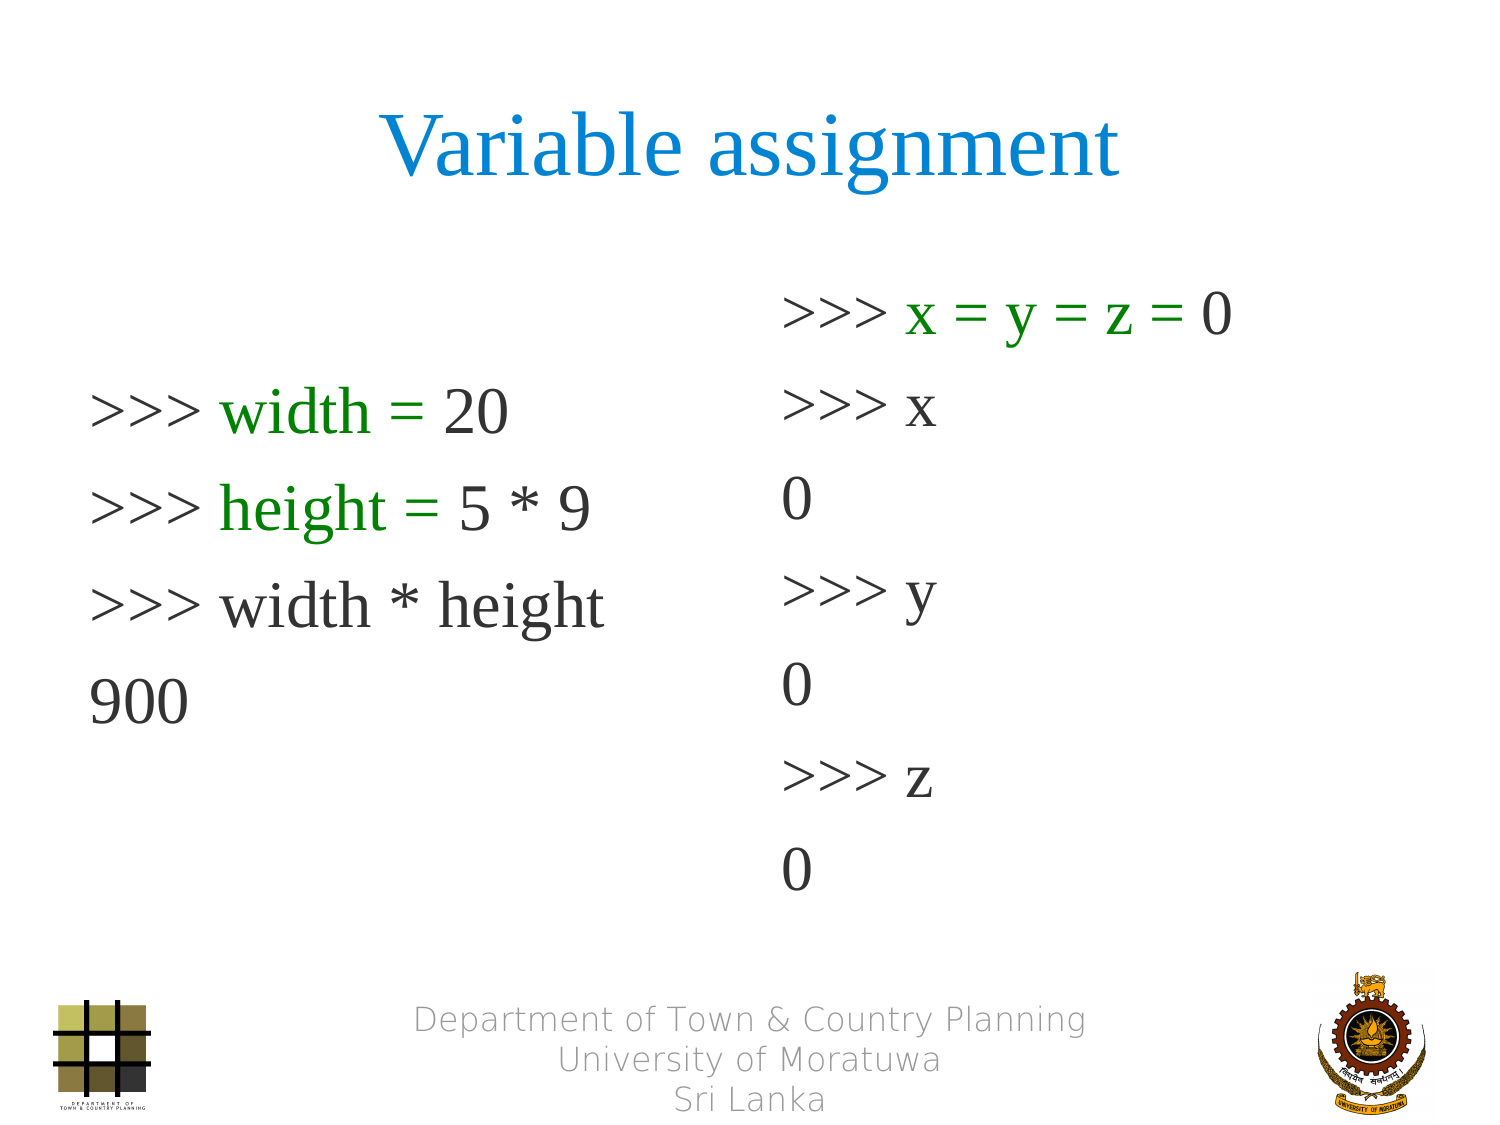

# Variable assignment
>>> width = 20
>>> height = 5 * 9
>>> width * height
900
>>> x = y = z = 0
>>> x
0
>>> y
0
>>> z
0